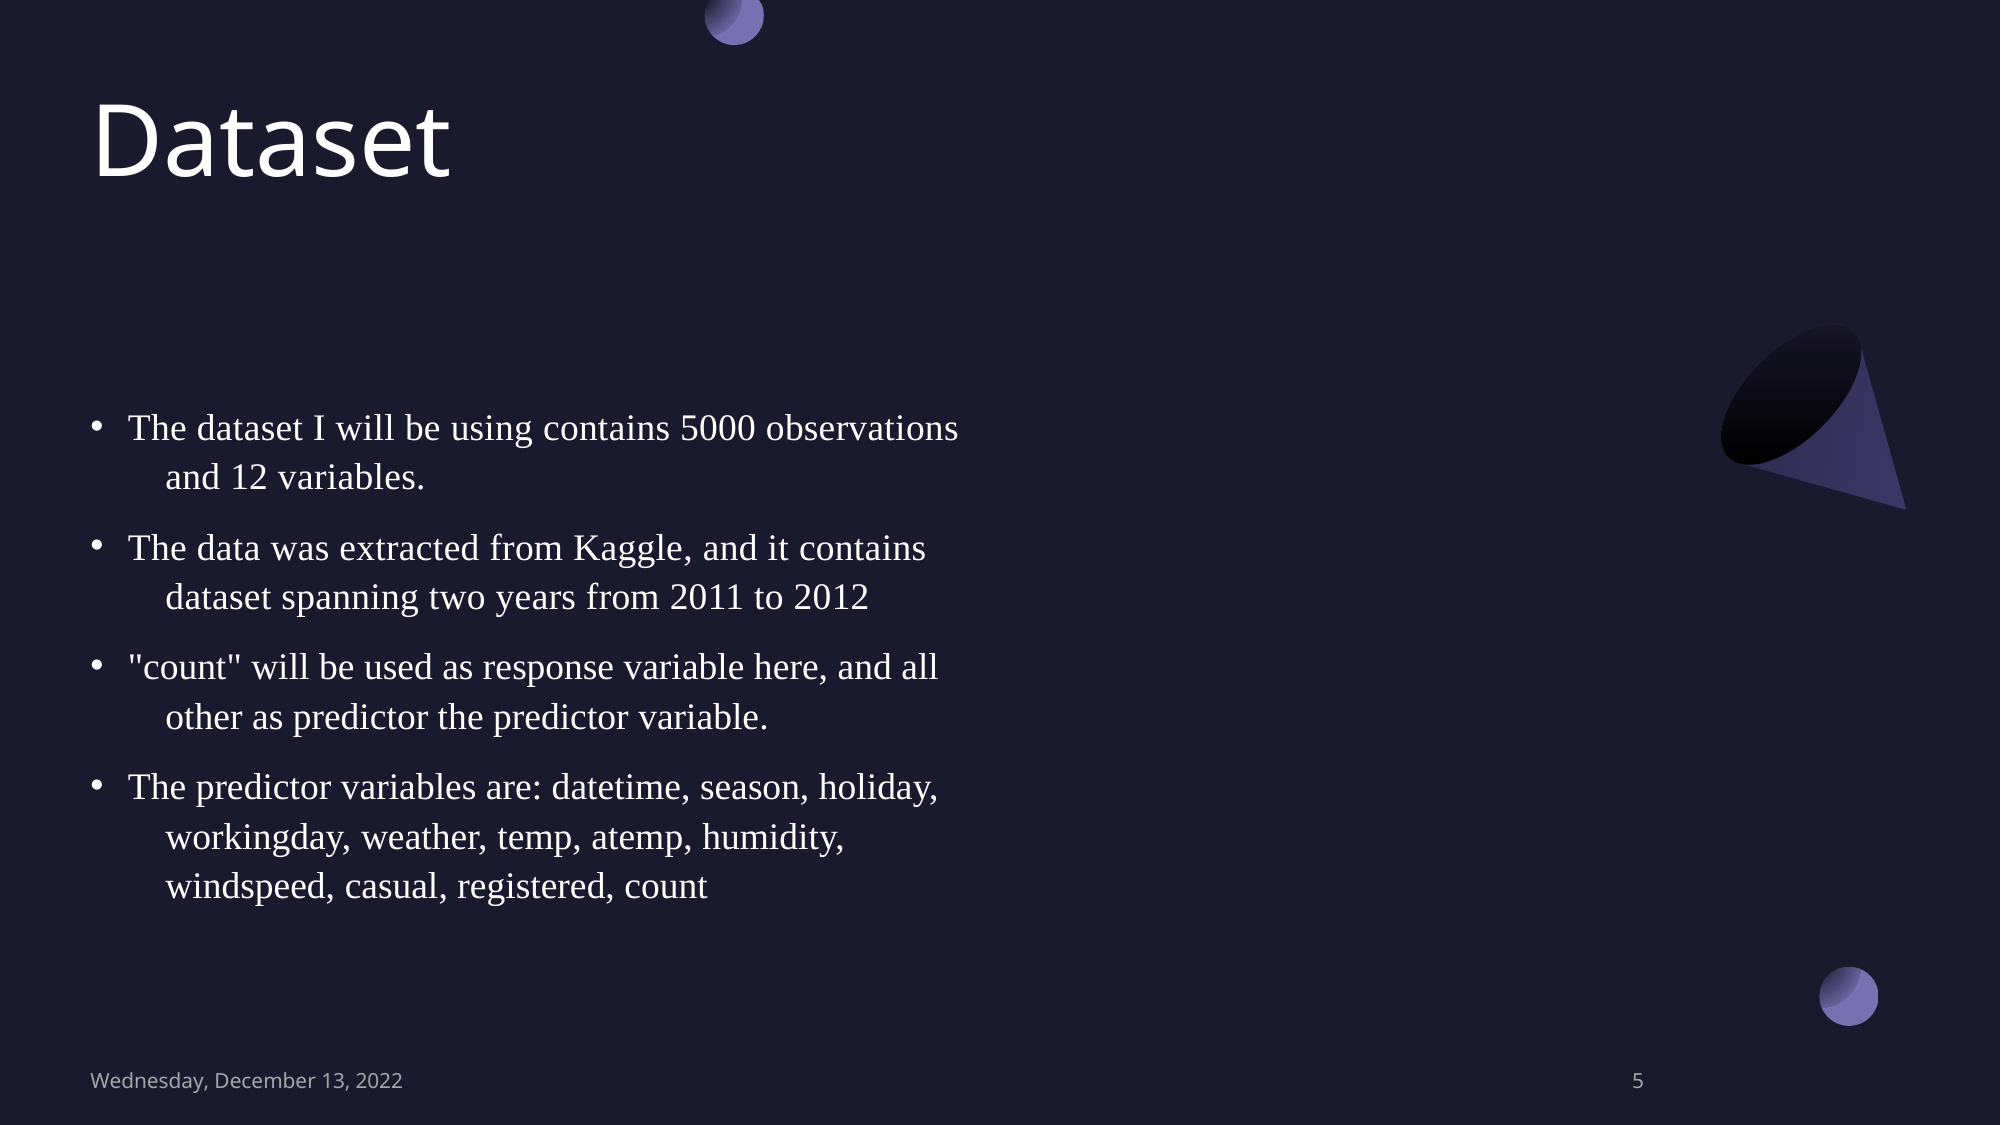

# Dataset
The dataset I will be using contains 5000 observations and 12 variables.
The data was extracted from Kaggle, and it contains dataset spanning two years from 2011 to 2012
"count" will be used as response variable here, and all other as predictor the predictor variable.
The predictor variables are: datetime, season, holiday, workingday, weather, temp, atemp, humidity, windspeed, casual, registered, count
Wednesday, December 13, 2022
5